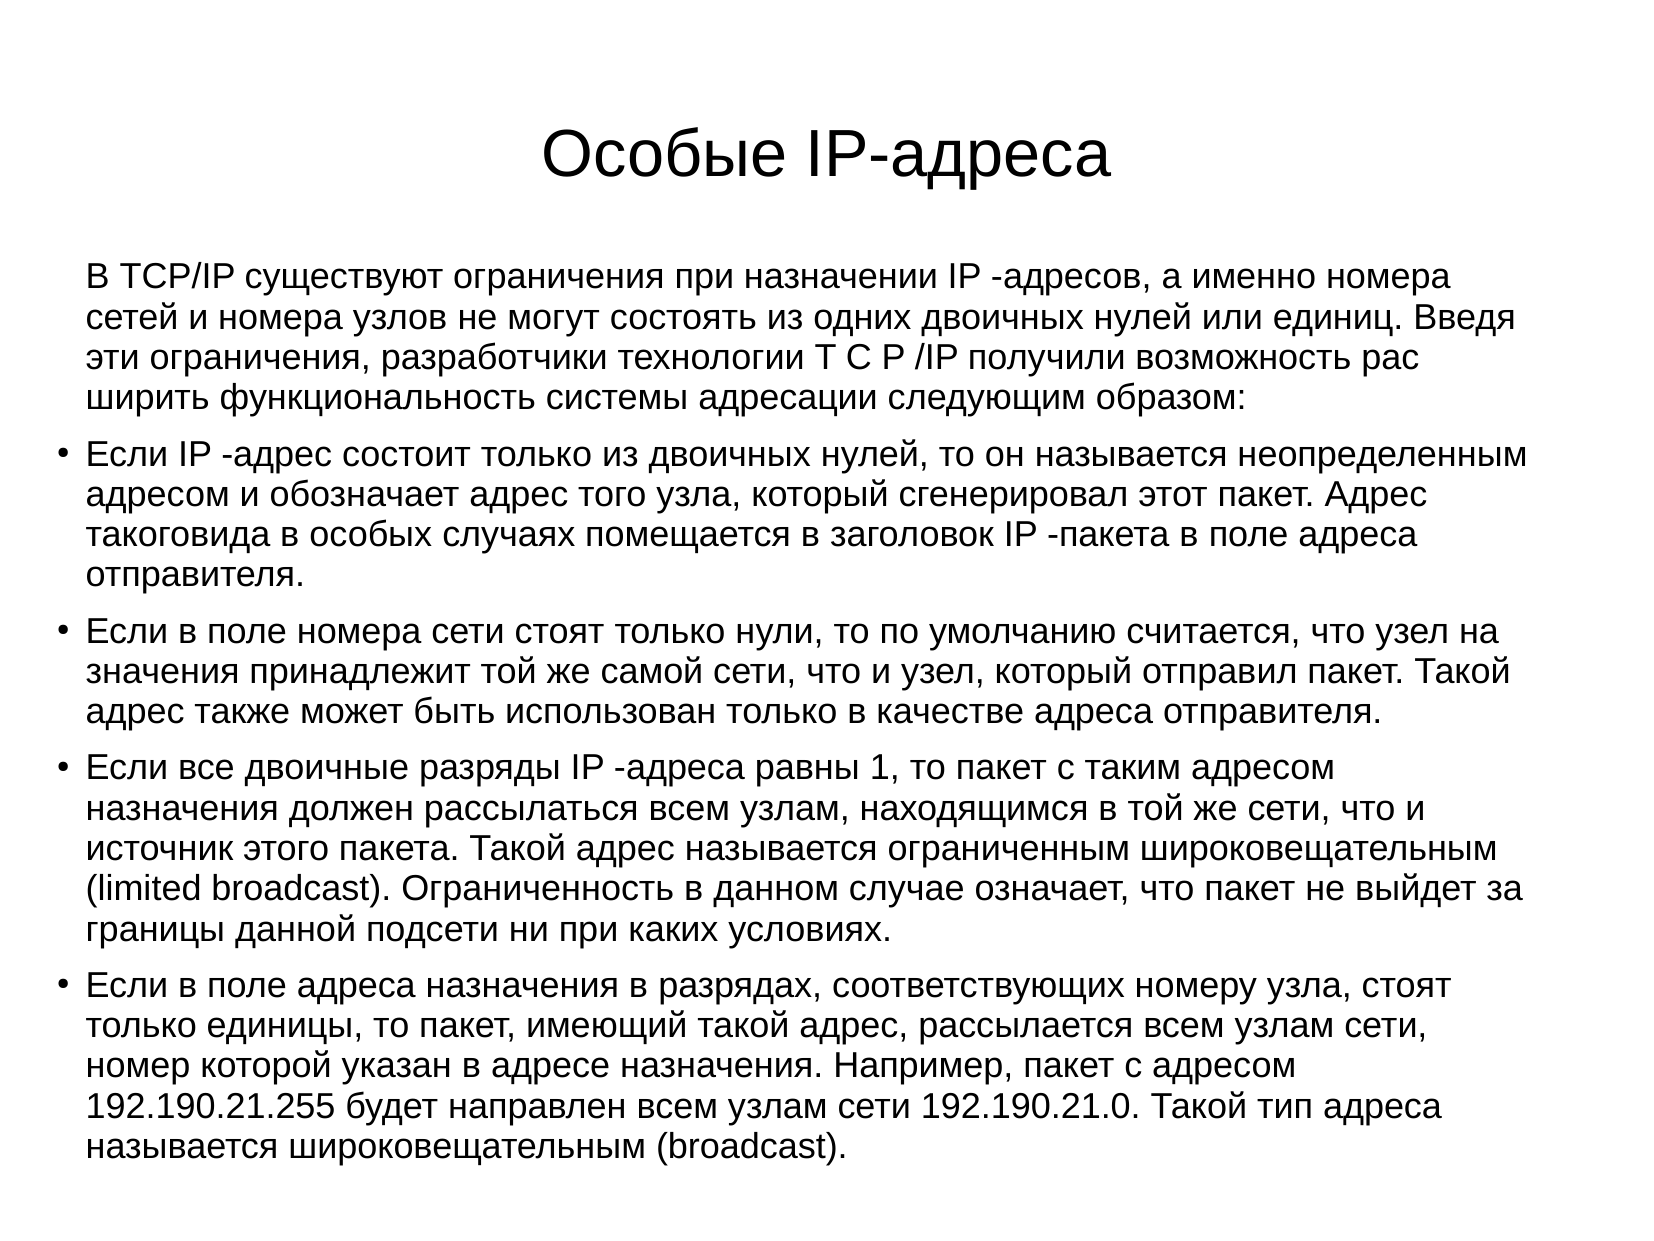

# Особые IР-адреса
В TCP/IP существуют ограничения при назначении IP -адресов, а именно номера сетей и номера узлов не могут состоять из одних двоичных нулей или единиц. Введя эти ограничения, разработчики технологии T C P /IP получили возможность рас­ширить функциональность системы адресации следующим образом:
Если IP -адрес состоит только из двоичных нулей, то он называется неопределенным адресом и обозначает адрес того узла, который сгенерировал этот пакет. Адрес такоговида в особых случаях помещается в заголовок IP -пакета в поле адреса отправителя.
Если в поле номера сети стоят только нули, то по умолчанию считается, что узел на­значения принадлежит той же самой сети, что и узел, который отправил пакет. Такой адрес также может быть использован только в качестве адреса отправителя.
Если все двоичные разряды IP -адреса равны 1, то пакет с таким адресом назначения должен рассылаться всем узлам, находящимся в той же сети, что и источник этого па­кета. Такой адрес называется ограниченным широковещательным (limited broadcast). Ограниченность в данном случае означает, что пакет не выйдет за границы данной подсети ни при каких условиях.
Если в поле адреса назначения в разрядах, соответствующих номеру узла, стоят только единицы, то пакет, имеющий такой адрес, рассылается всем узлам сети, номер которой указан в адресе назначения. Например, пакет с адресом 192.190.21.255 будет направлен всем узлам сети 192.190.21.0. Такой тип адреса называется широковещательным (broadcast).